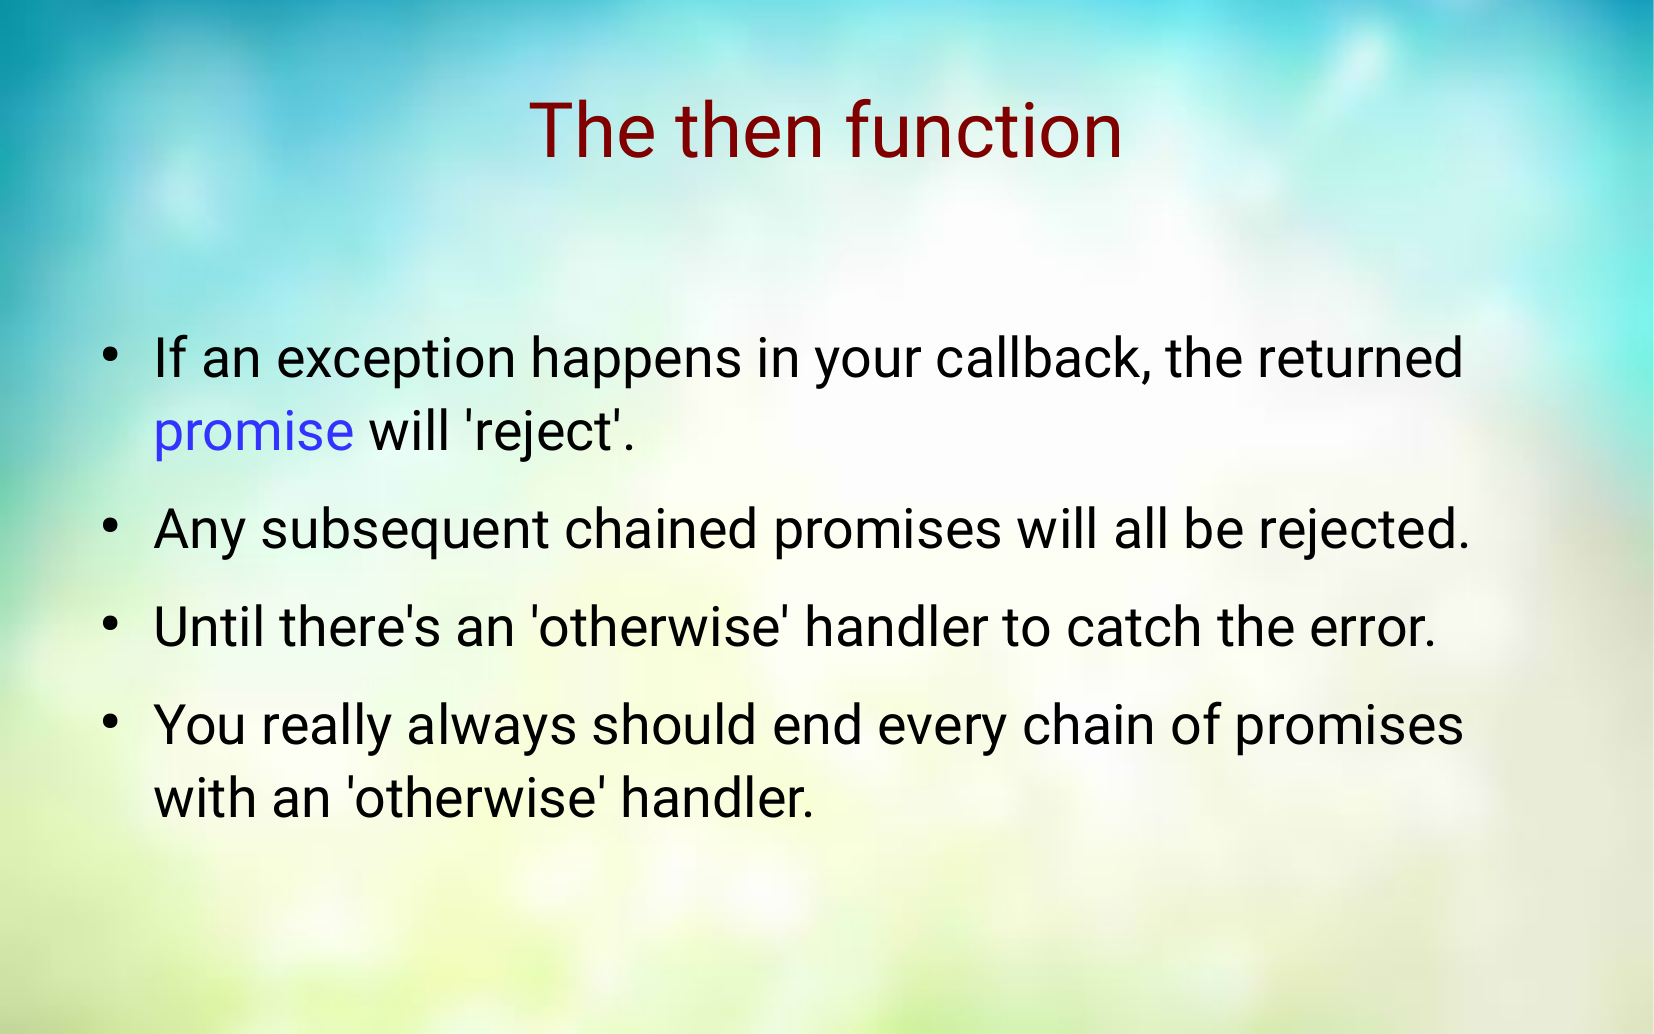

# The then function
If an exception happens in your callback, the returned promise will 'reject'.
Any subsequent chained promises will all be rejected.
Until there's an 'otherwise' handler to catch the error.
You really always should end every chain of promises with an 'otherwise' handler.